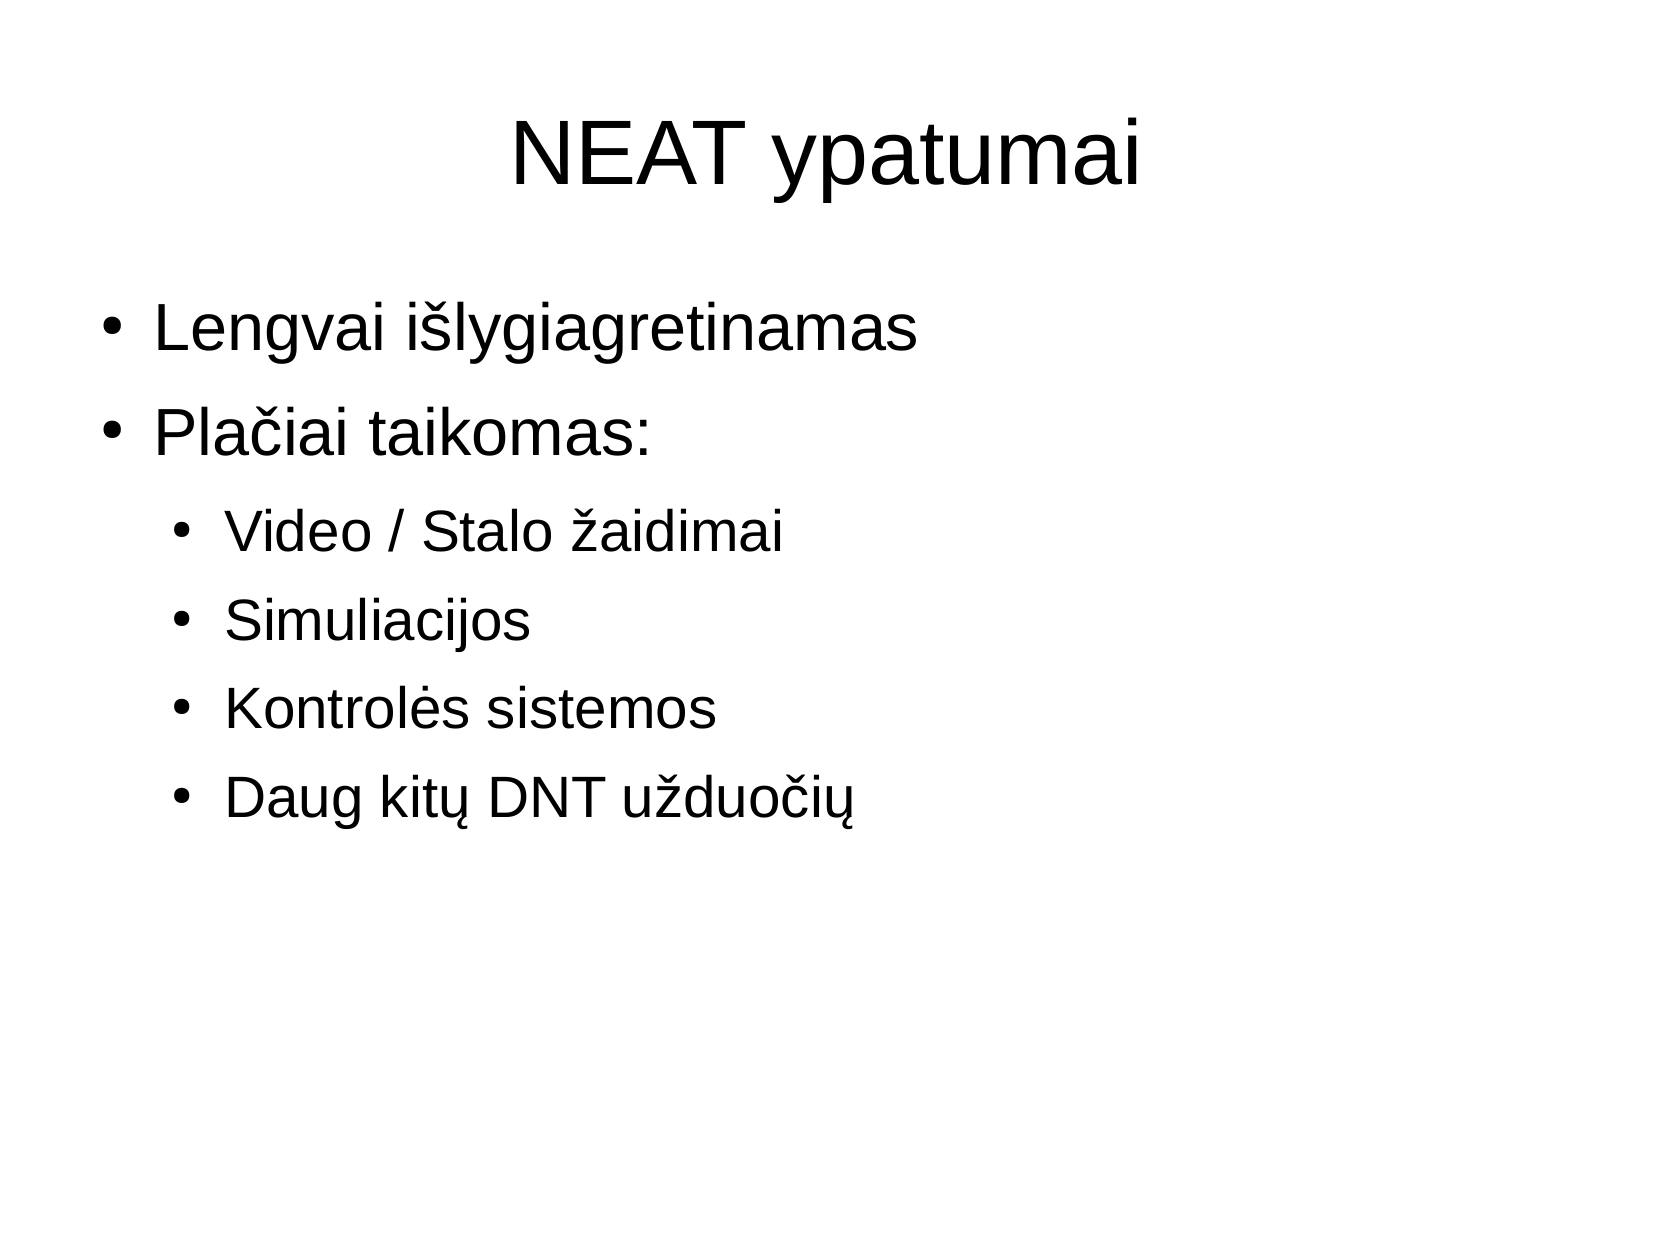

# NEAT ypatumai
Lengvai išlygiagretinamas
Plačiai taikomas:
Video / Stalo žaidimai
Simuliacijos
Kontrolės sistemos
Daug kitų DNT užduočių